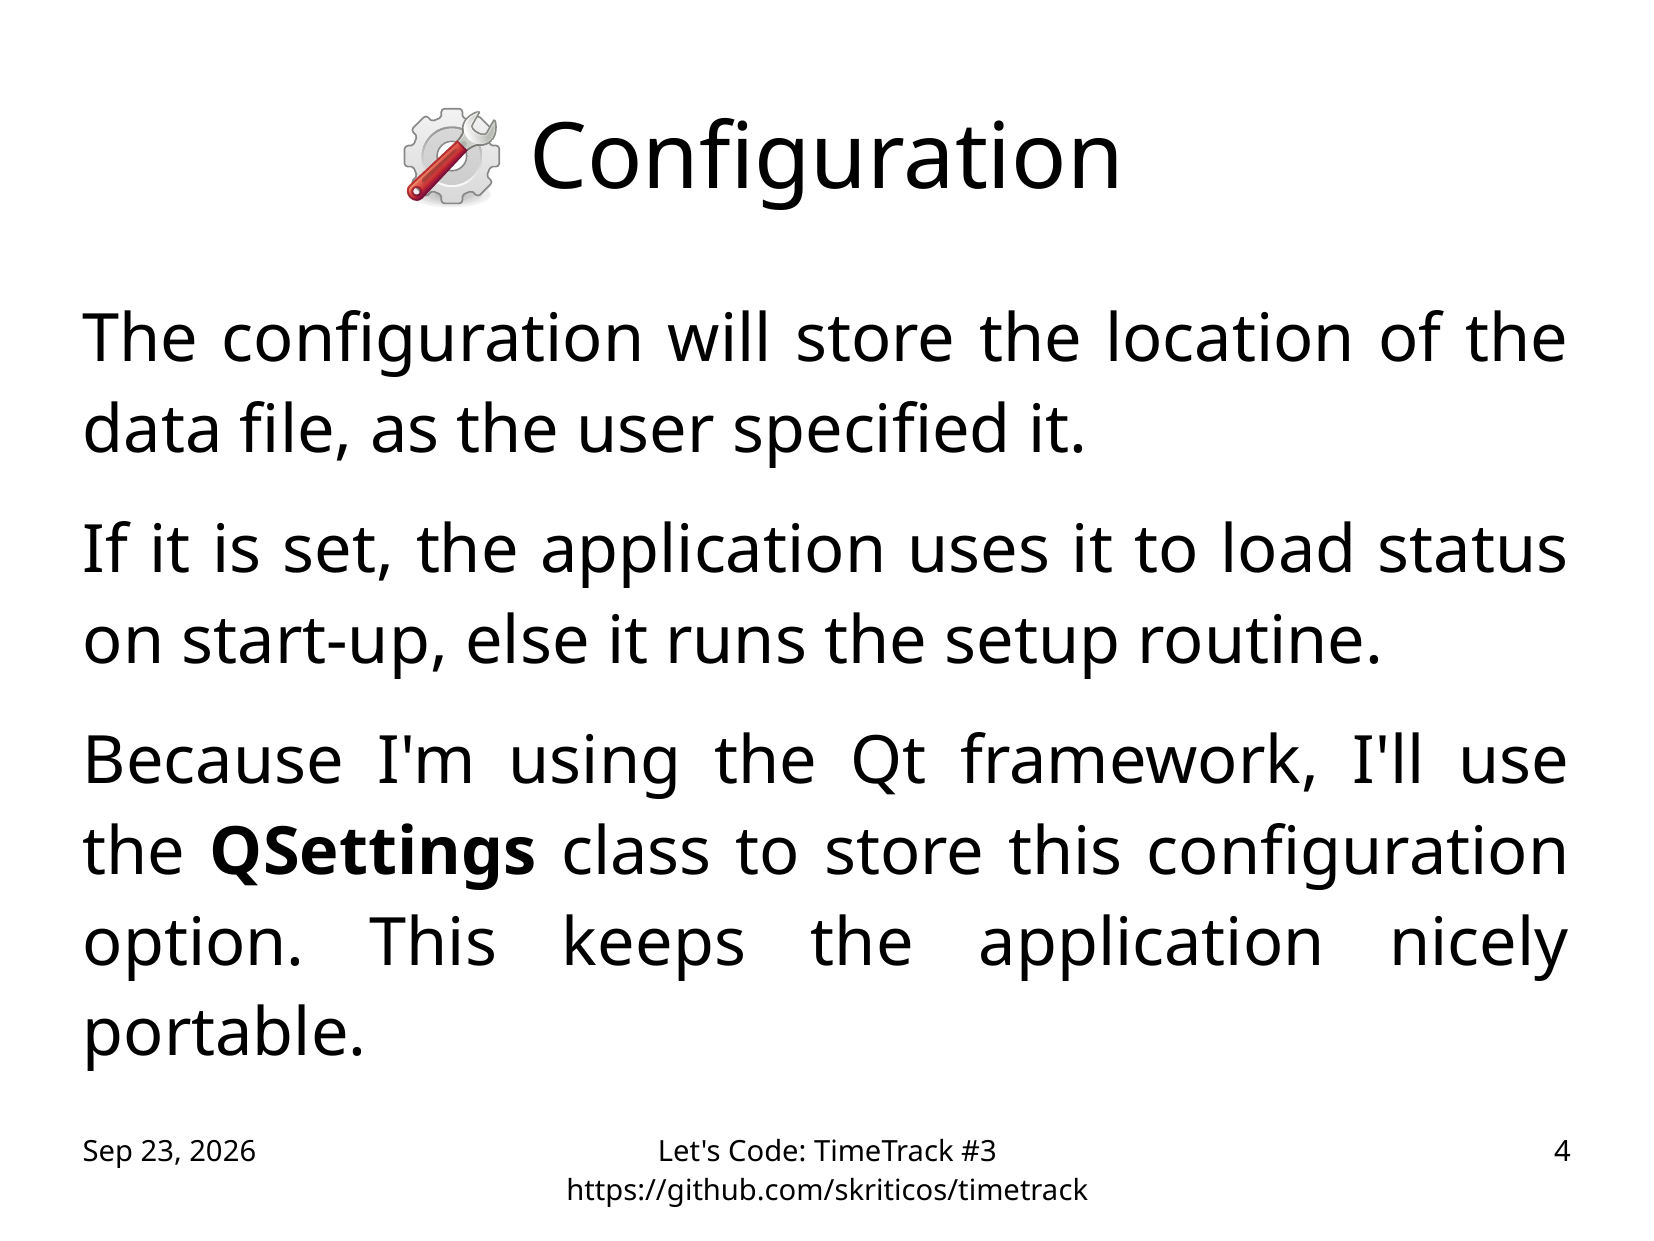

# Configuration
The configuration will store the location of the data file, as the user specified it.
If it is set, the application uses it to load status on start-up, else it runs the setup routine.
Because I'm using the Qt framework, I'll use the QSettings class to store this configuration option. This keeps the application nicely portable.
Let's Code: TimeTrack #1\n https://github.com/skriticos/timetrack
4